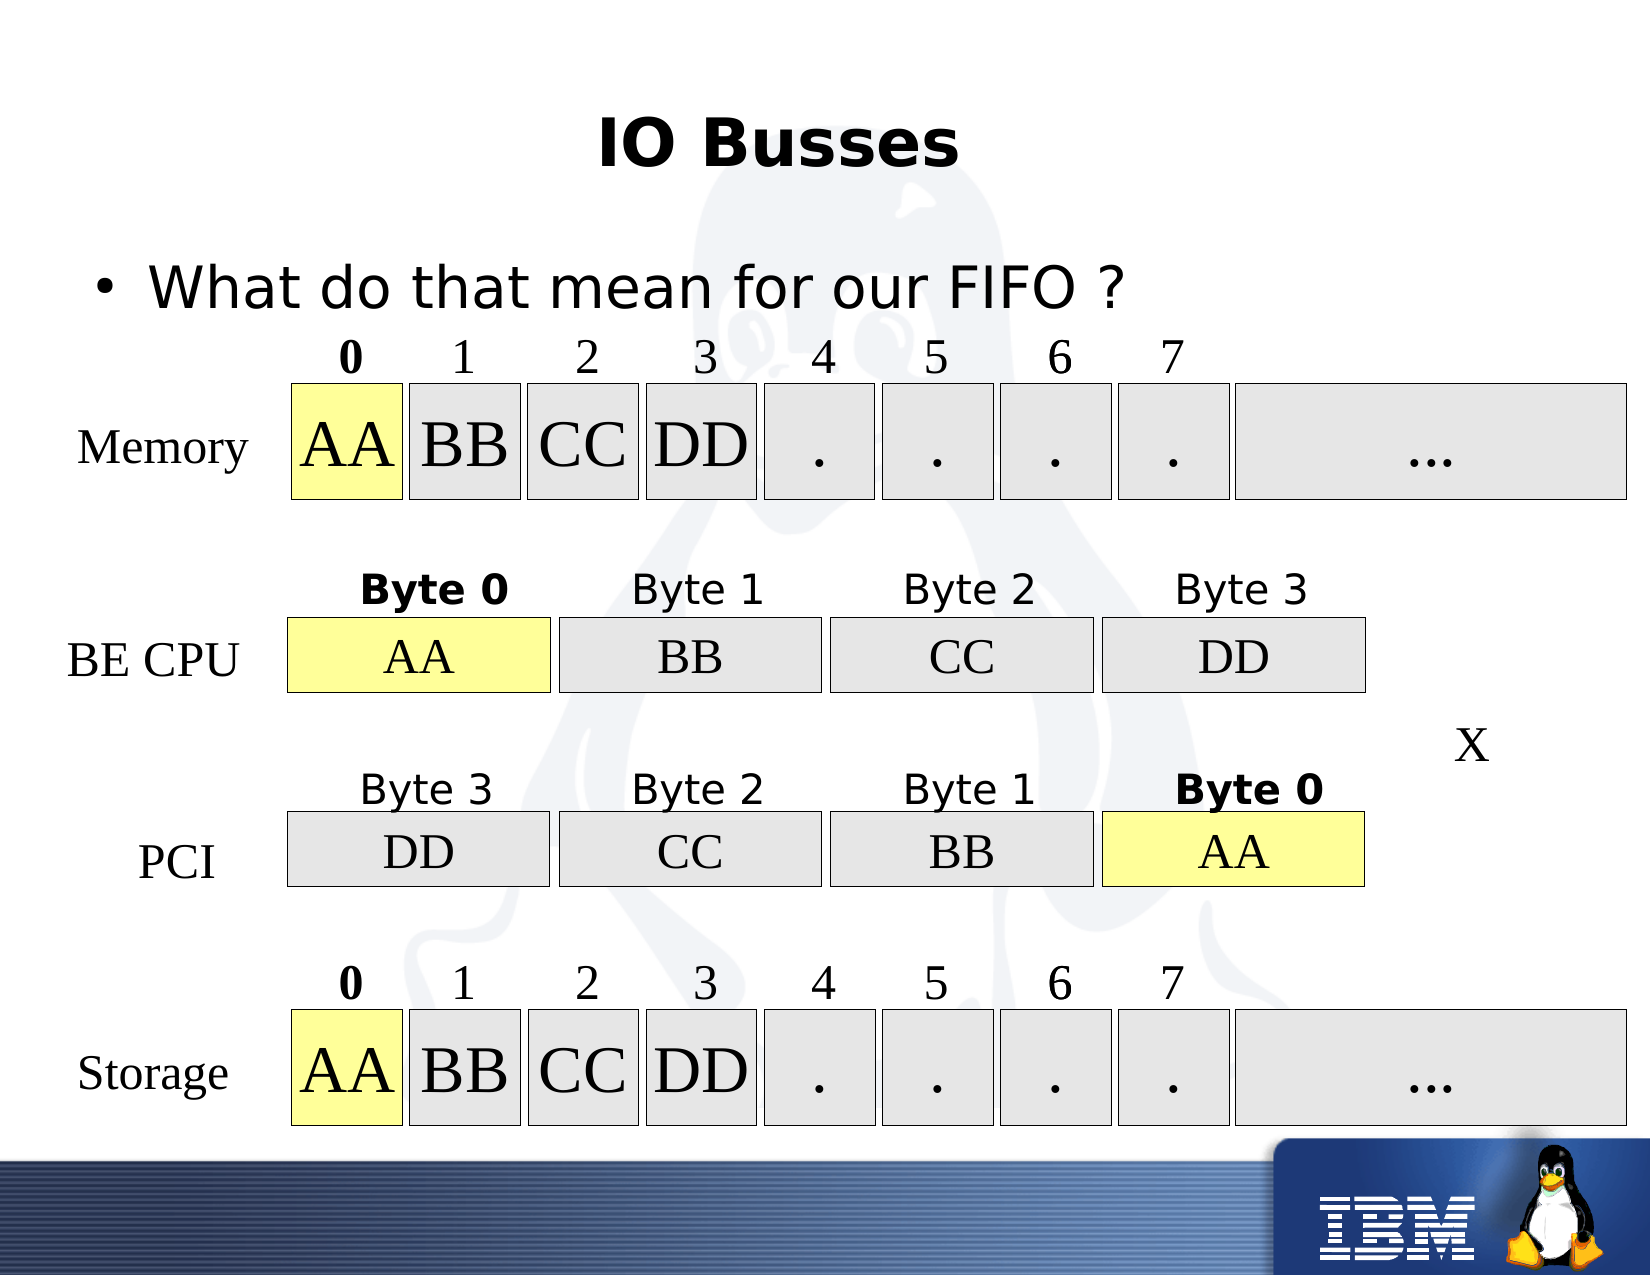

# IO Busses
What do that mean for our FIFO ?
0
1
2
3
4
5
6
6
7
.
...
.
.
.
DD
BB
CC
AA
Memory
Byte 0
Byte 1
Byte 2
Byte 3
DD
AA
BB
CC
BE CPU
X
Byte 3
Byte 2
Byte 1
Byte 0
CC
BB
AA
DD
PCI
0
1
2
3
4
5
6
6
7
.
...
.
.
.
DD
BB
CC
AA
Storage